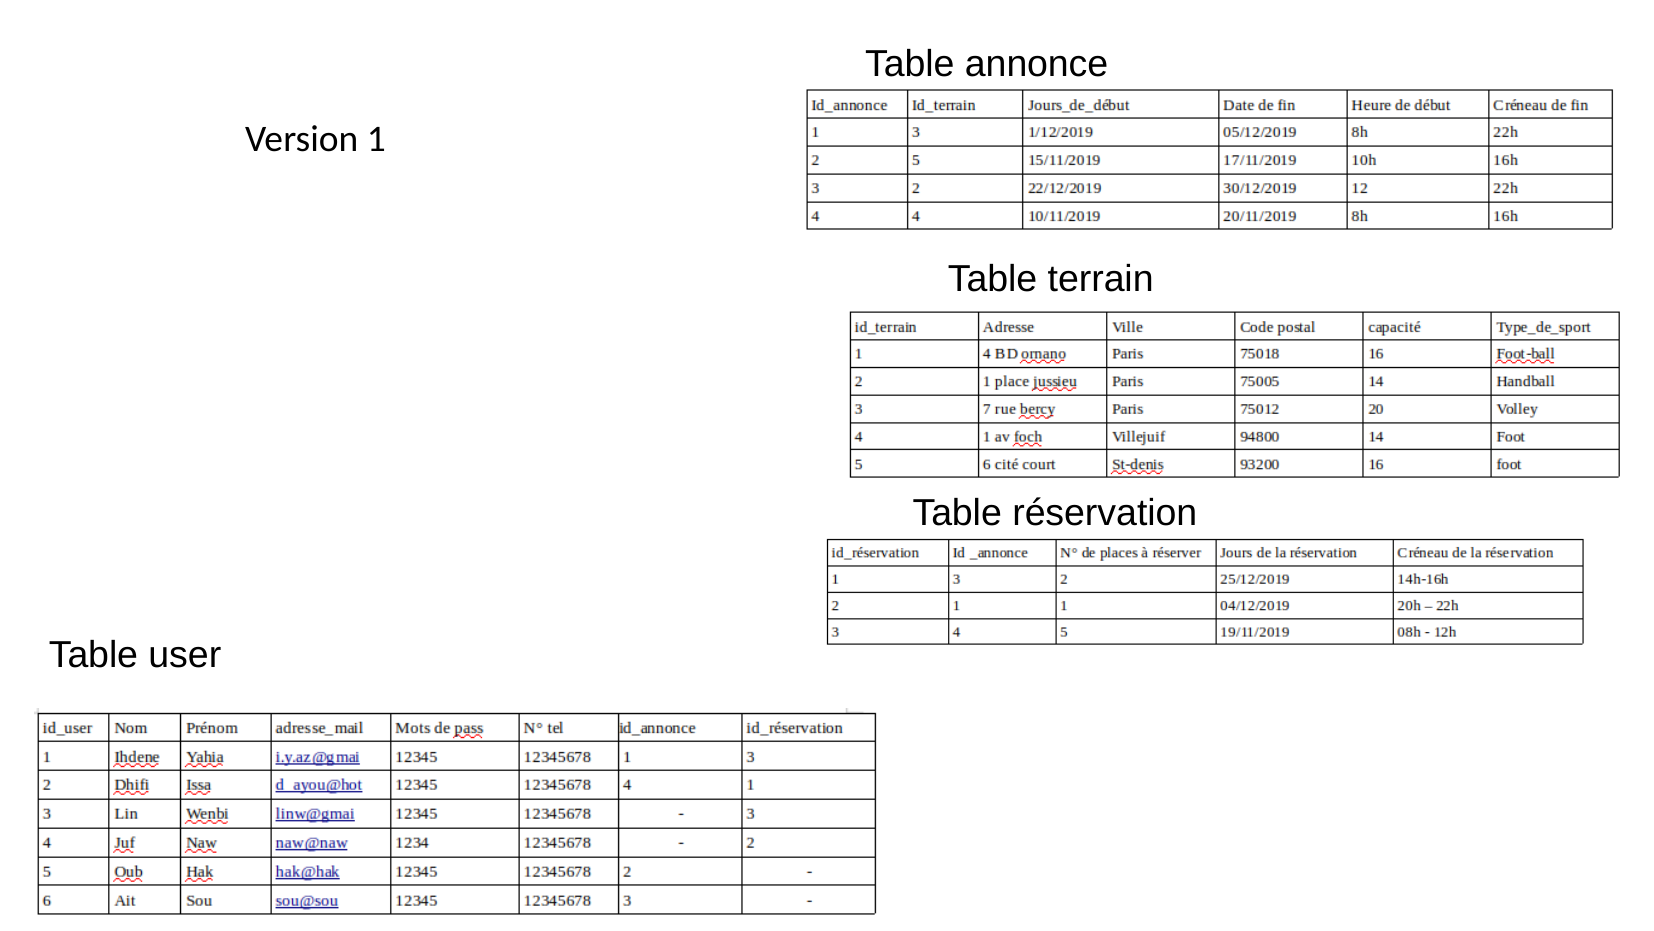

Table annonce
Version 1
Table terrain
Table réservation
Table user